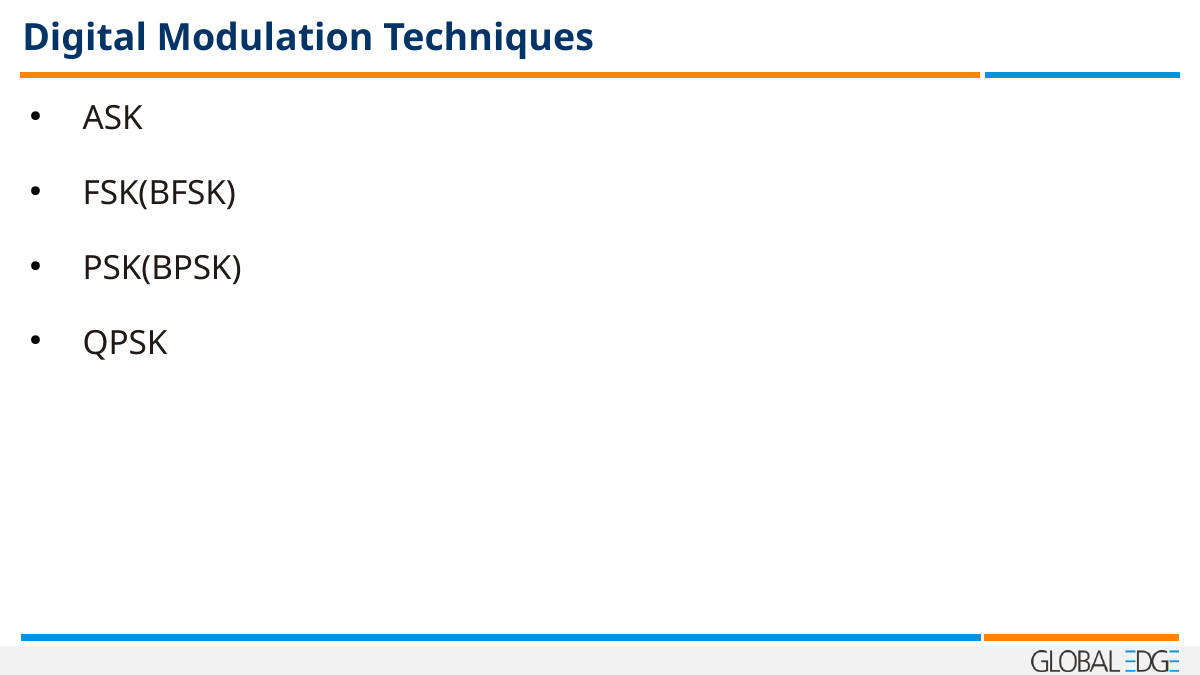

# Digital Modulation Techniques
ASK
FSK(BFSK)
PSK(BPSK)
QPSK